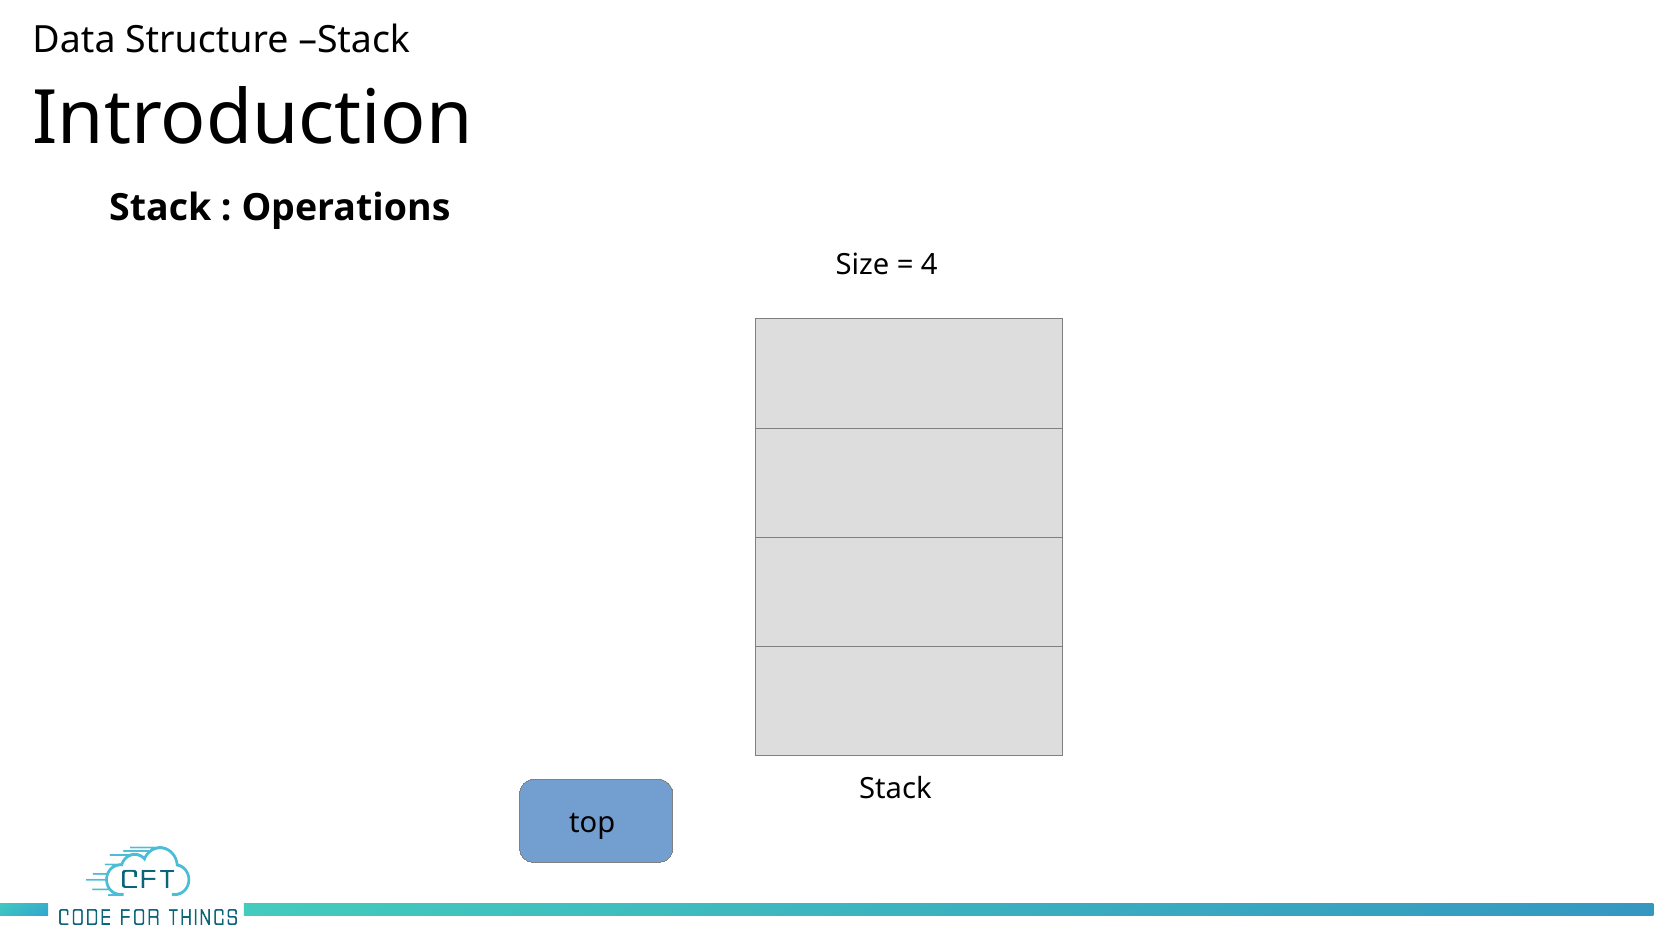

# Data Structure –Stack Introduction
Stack : Operations
Size = 4
Stack
top = -1
top